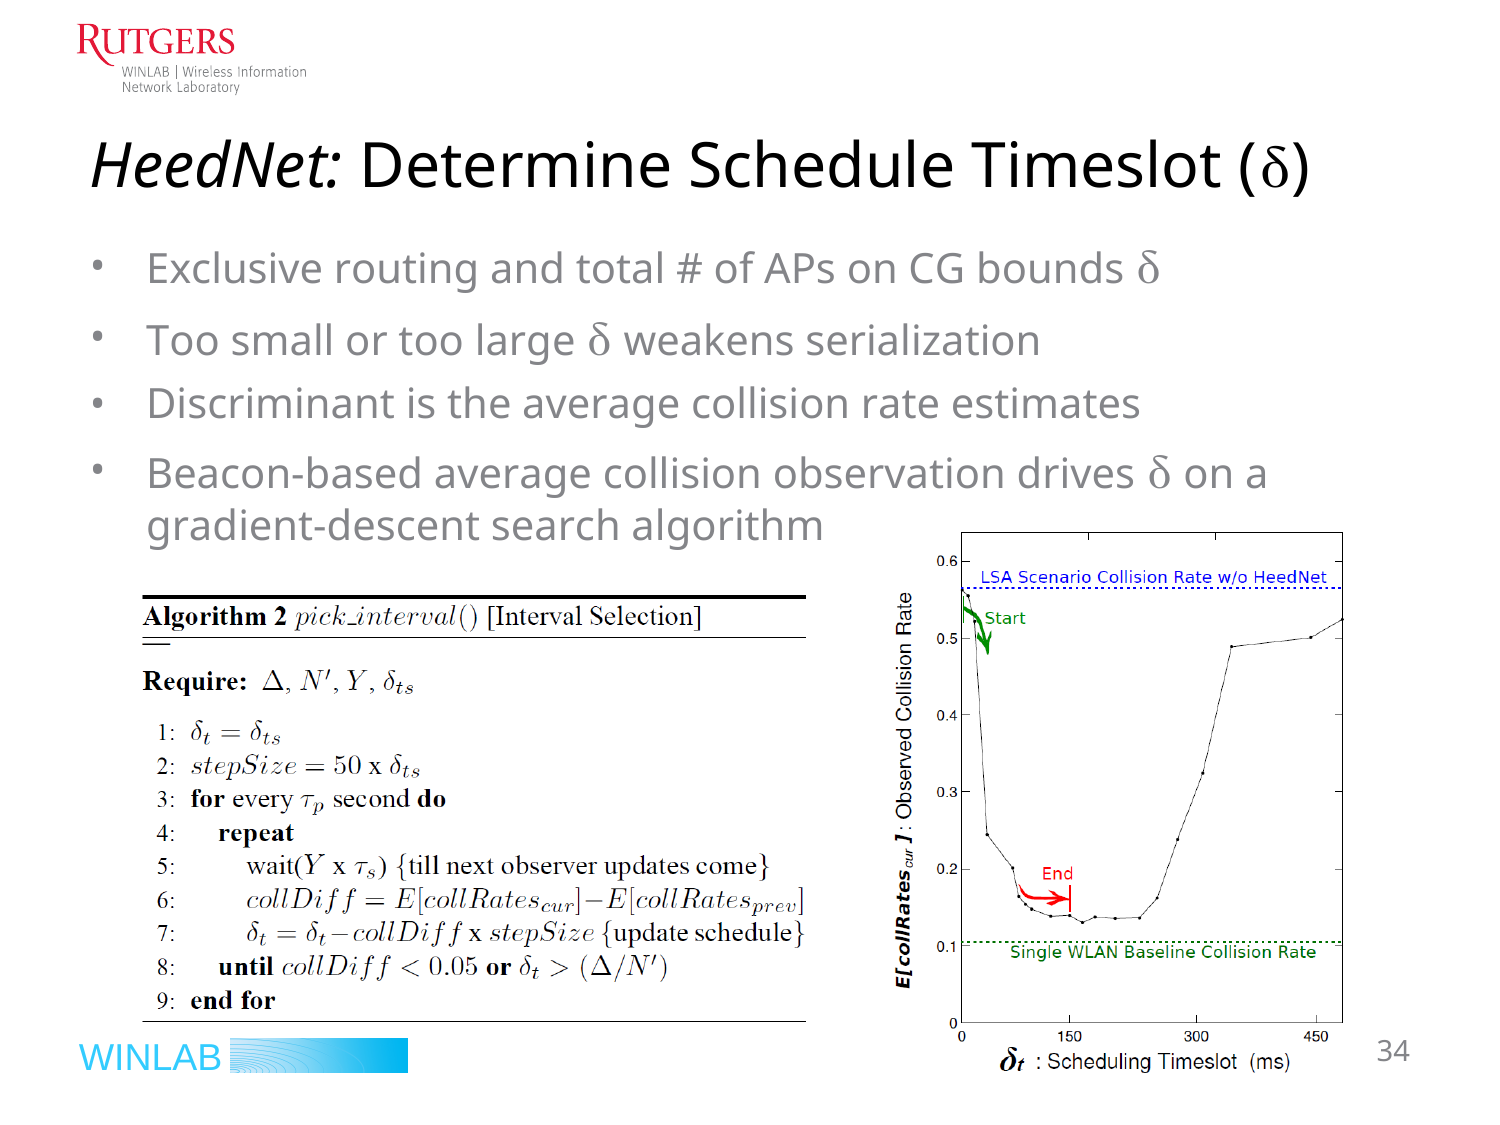

# HeedNet: Determine Schedule Timeslot ()
Exclusive routing and total # of APs on CG bounds 
Too small or too large  weakens serialization
Discriminant is the average collision rate estimates
Beacon-based average collision observation drives  on a gradient-descent search algorithm
34